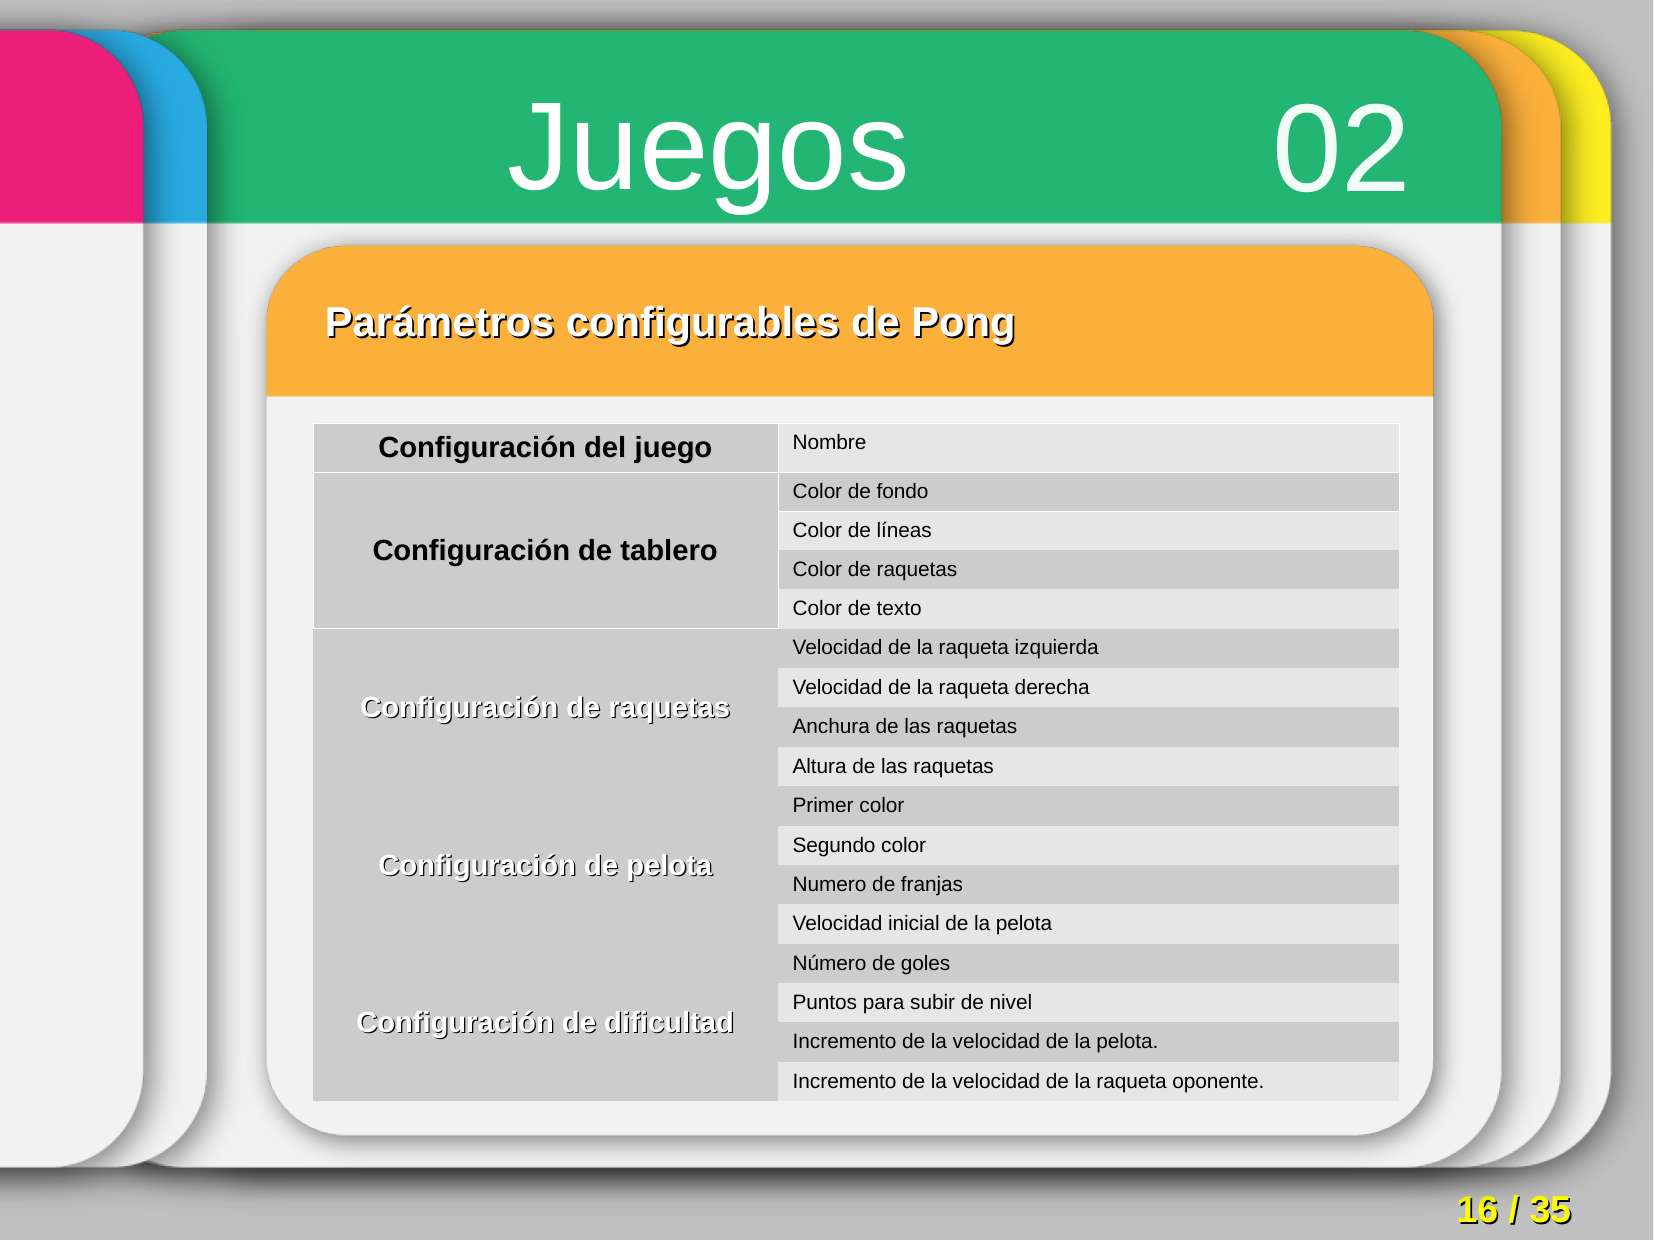

02
# Juegos
Parámetros configurables de Pong
| Configuración del juego | Nombre |
| --- | --- |
| Configuración de tablero | Color de fondo |
| | Color de líneas |
| | Color de raquetas |
| | Color de texto |
| Configuración de raquetas | Velocidad de la raqueta izquierda |
| | Velocidad de la raqueta derecha |
| | Anchura de las raquetas |
| | Altura de las raquetas |
| Configuración de pelota | Primer color |
| | Segundo color |
| | Numero de franjas |
| | Velocidad inicial de la pelota |
| Configuración de dificultad | Número de goles |
| | Puntos para subir de nivel |
| | Incremento de la velocidad de la pelota. |
| | Incremento de la velocidad de la raqueta oponente. |